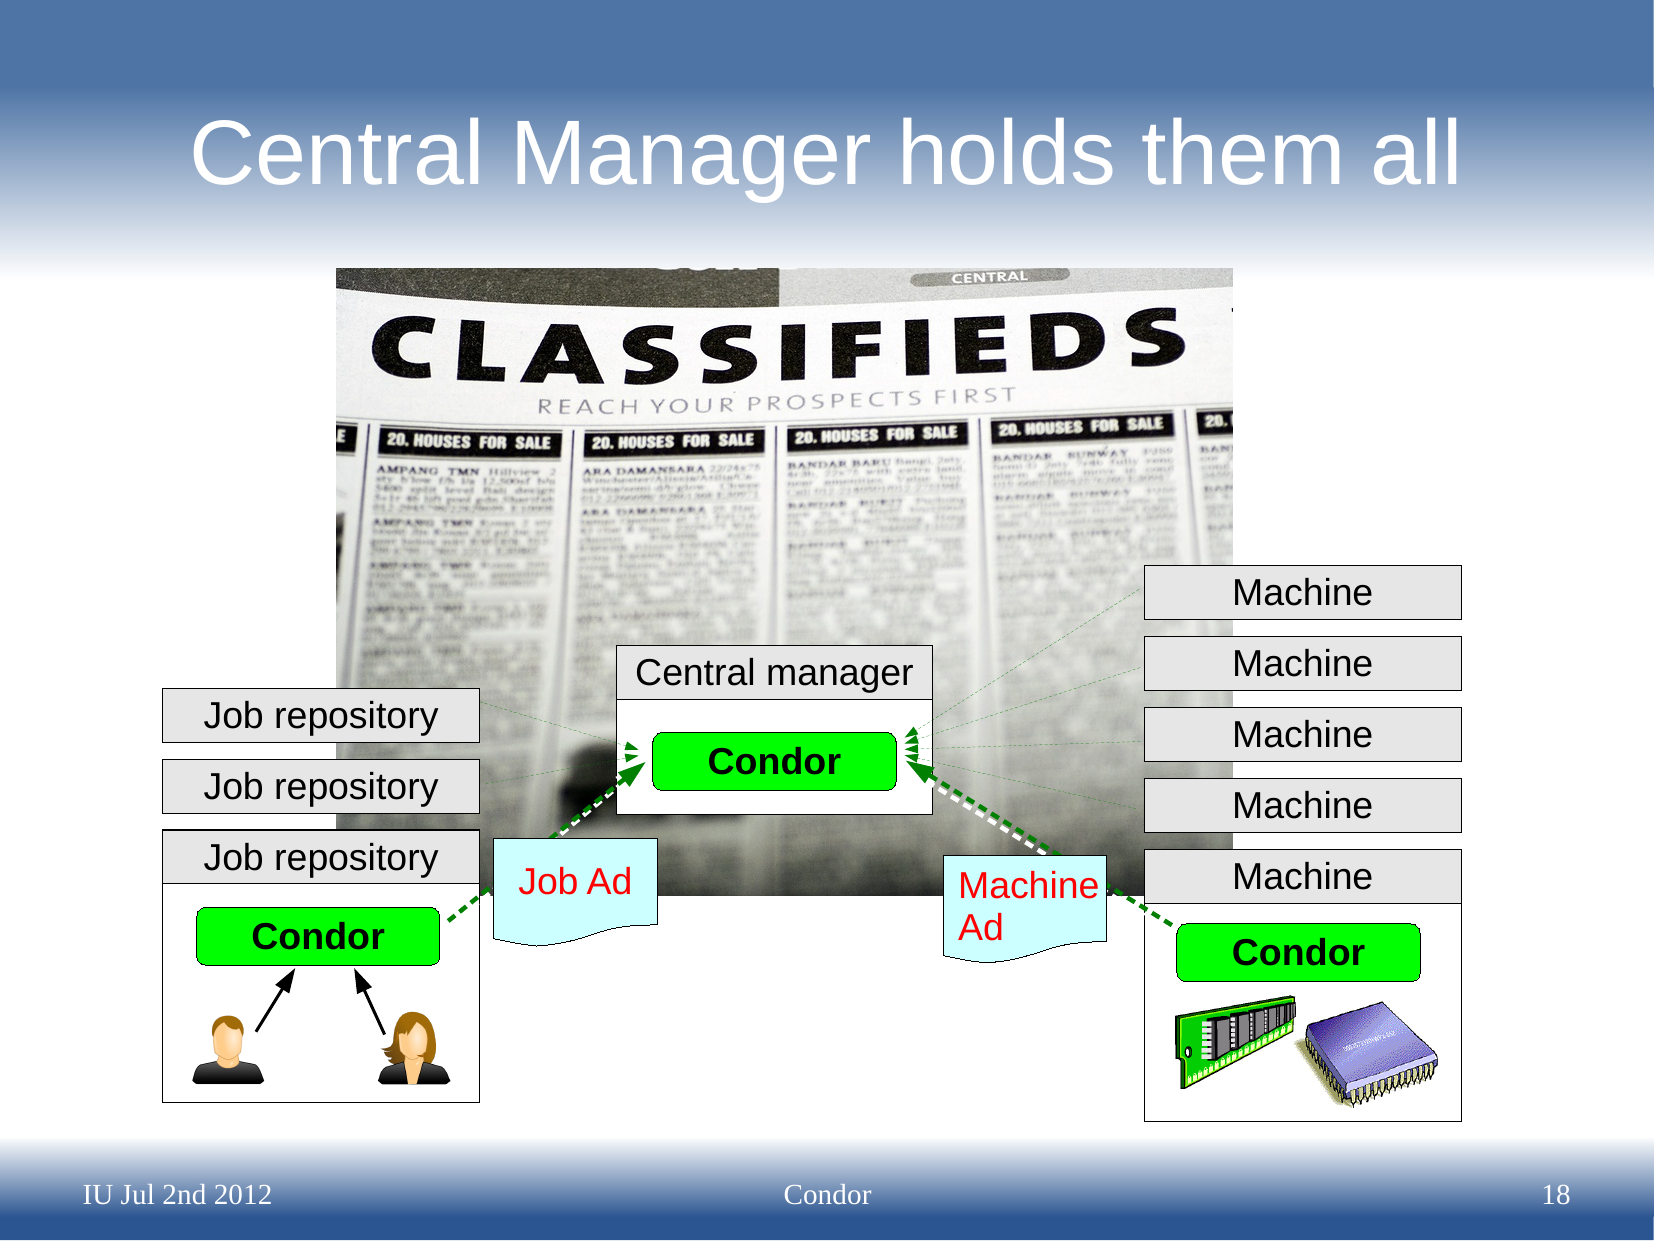

# Central Manager holds them all
Machine
Machine
Central manager
Condor
Job repository
Machine
Job repository
Machine
Job repository
Job Ad
Machine
Machine
Ad
Condor
Condor
IU Jul 2nd 2012
Condor
18